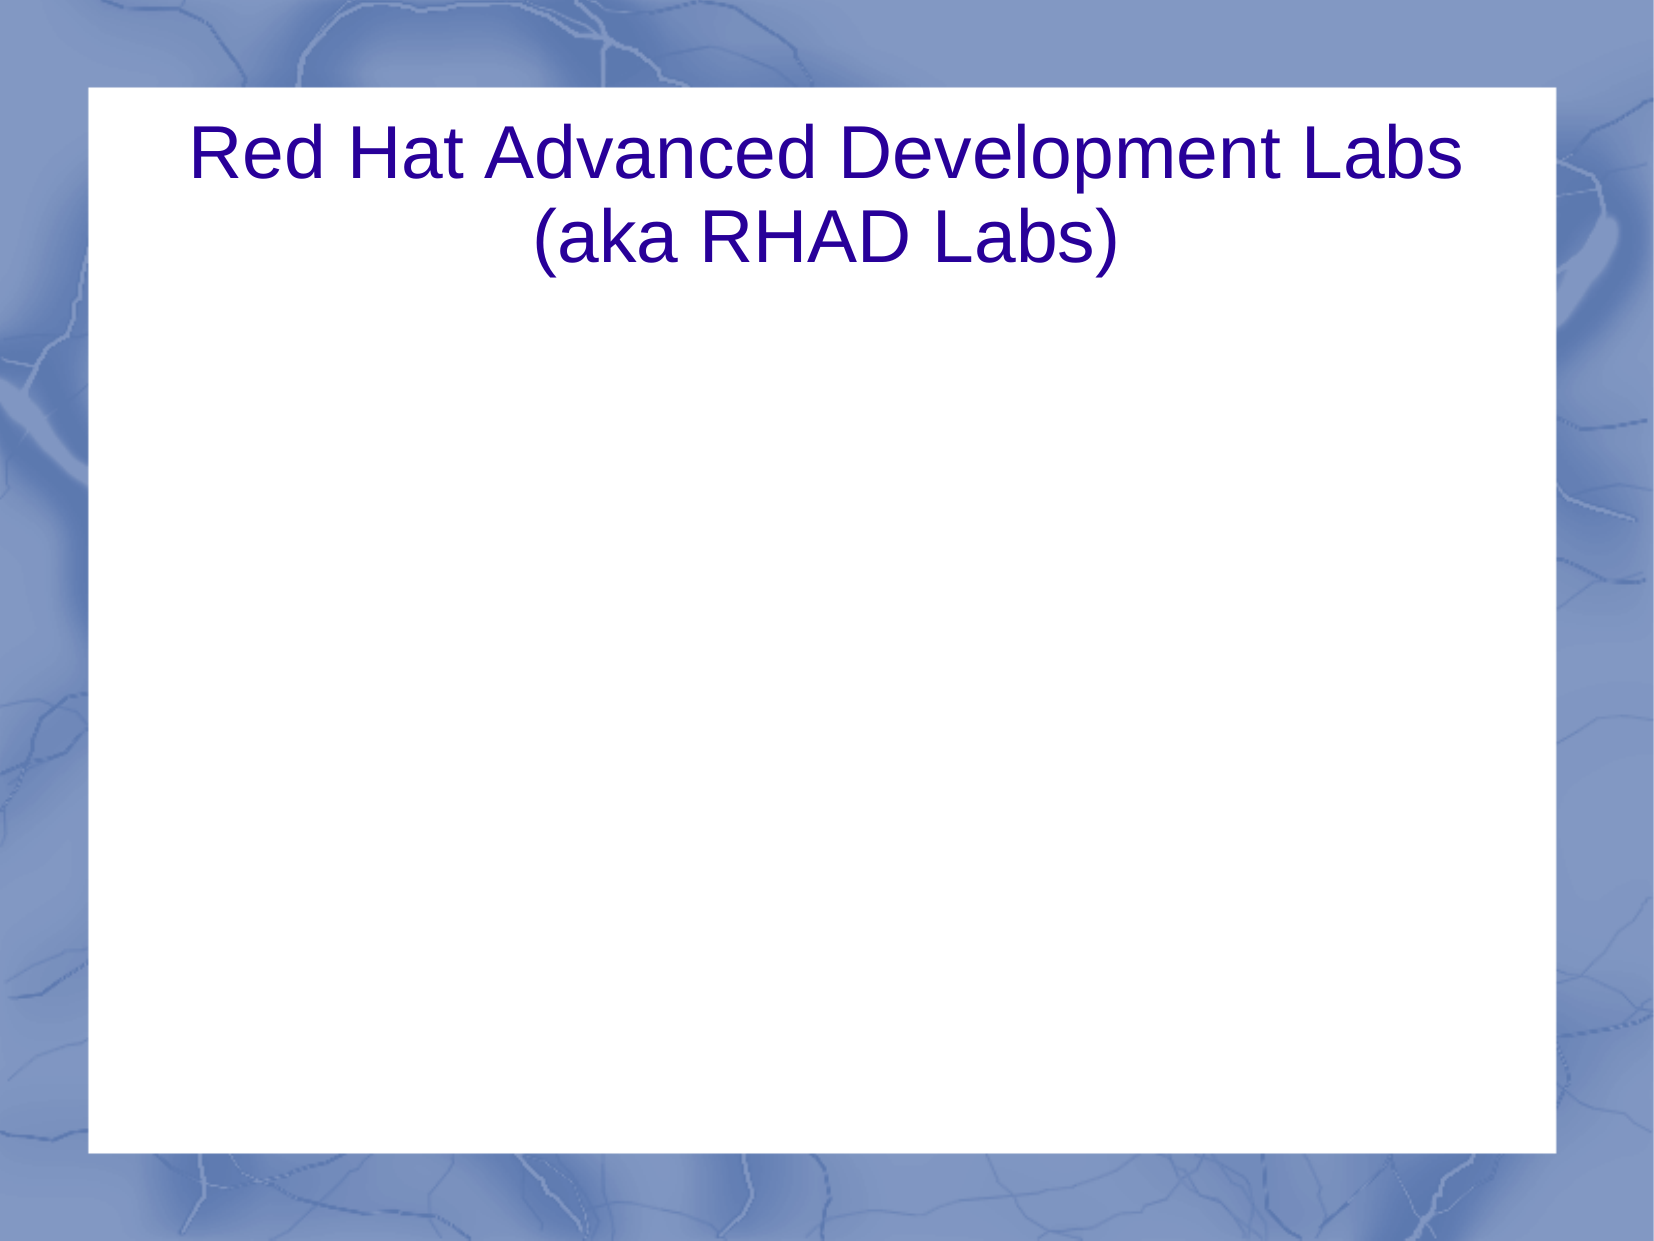

# Red Hat Advanced Development Labs (aka RHAD Labs)